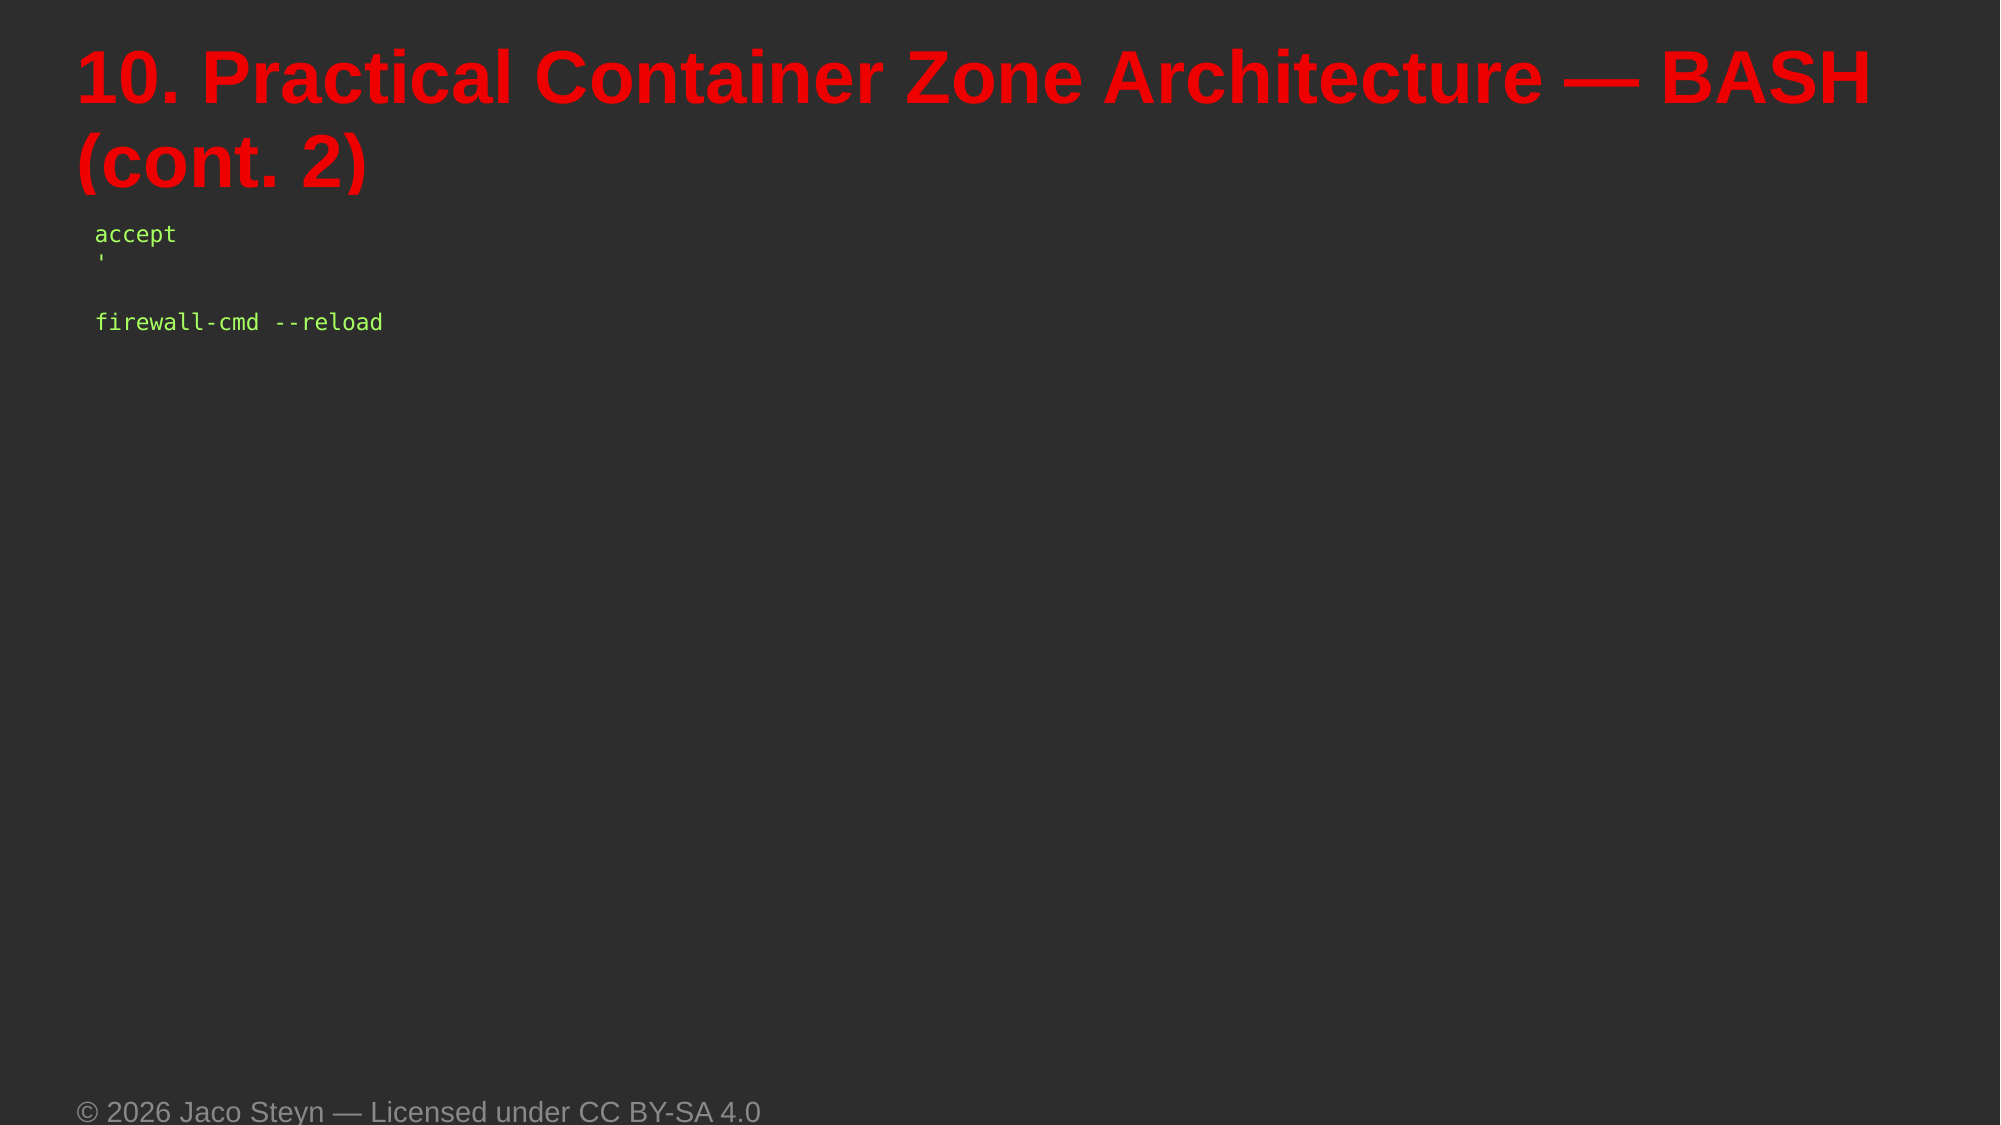

10. Practical Container Zone Architecture — BASH (cont. 2)
accept
'
firewall-cmd --reload
© 2026 Jaco Steyn — Licensed under CC BY-SA 4.0